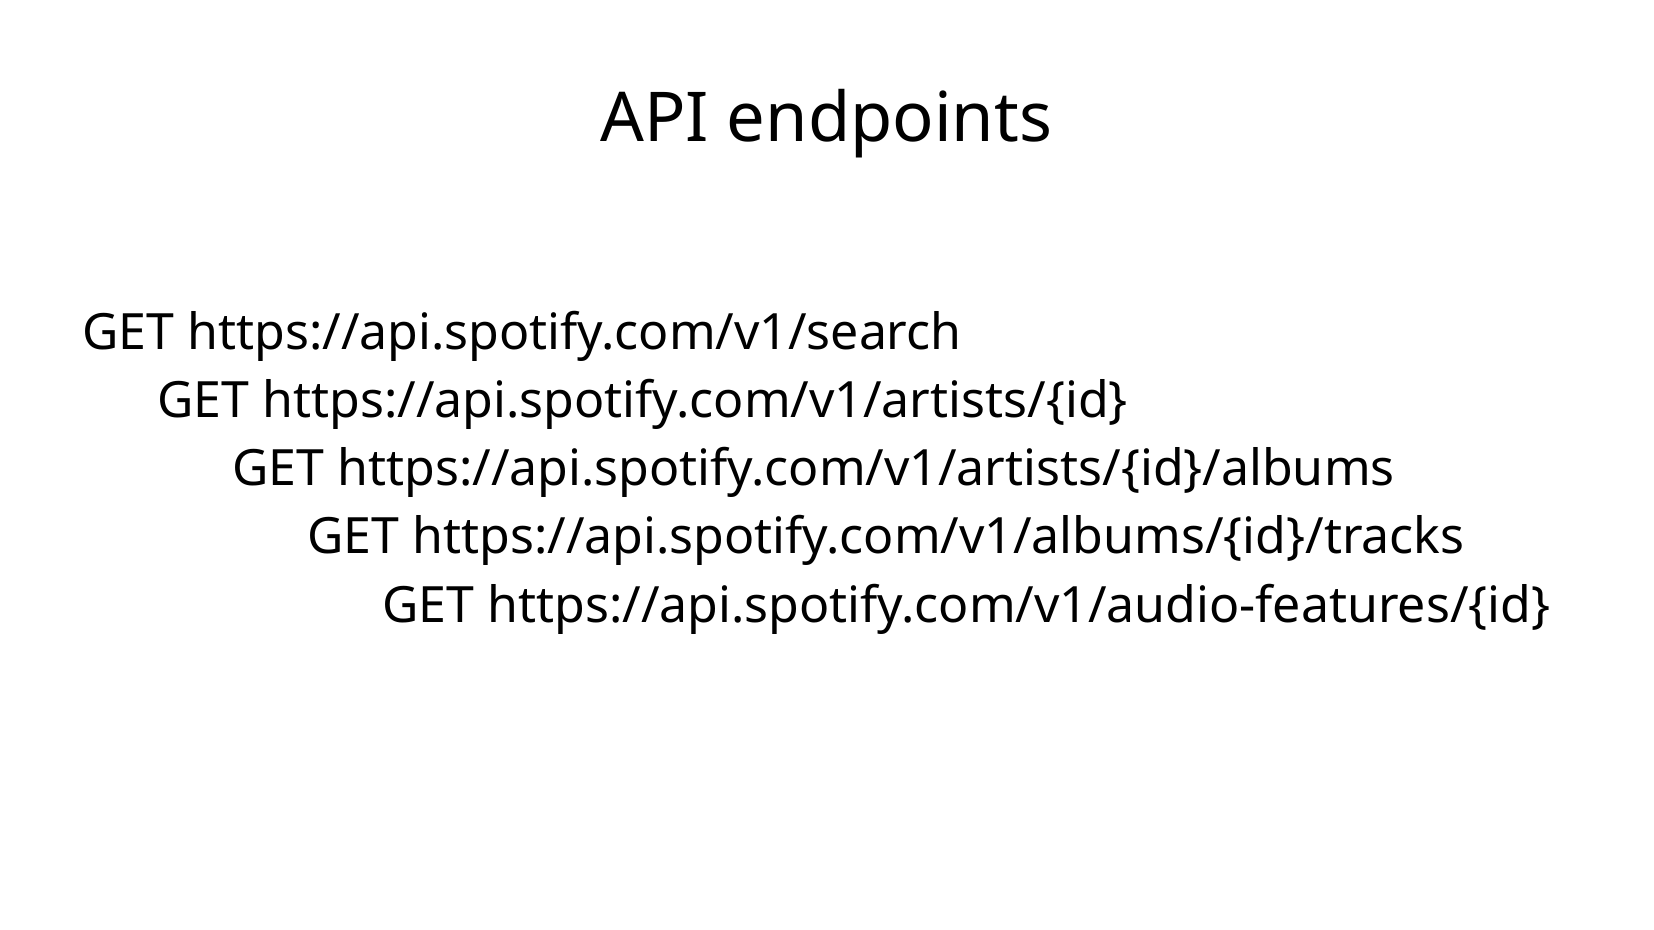

# API endpoints
GET https://api.spotify.com/v1/search
	GET https://api.spotify.com/v1/artists/{id}
		GET https://api.spotify.com/v1/artists/{id}/albums
			GET https://api.spotify.com/v1/albums/{id}/tracks
				GET https://api.spotify.com/v1/audio-features/{id}